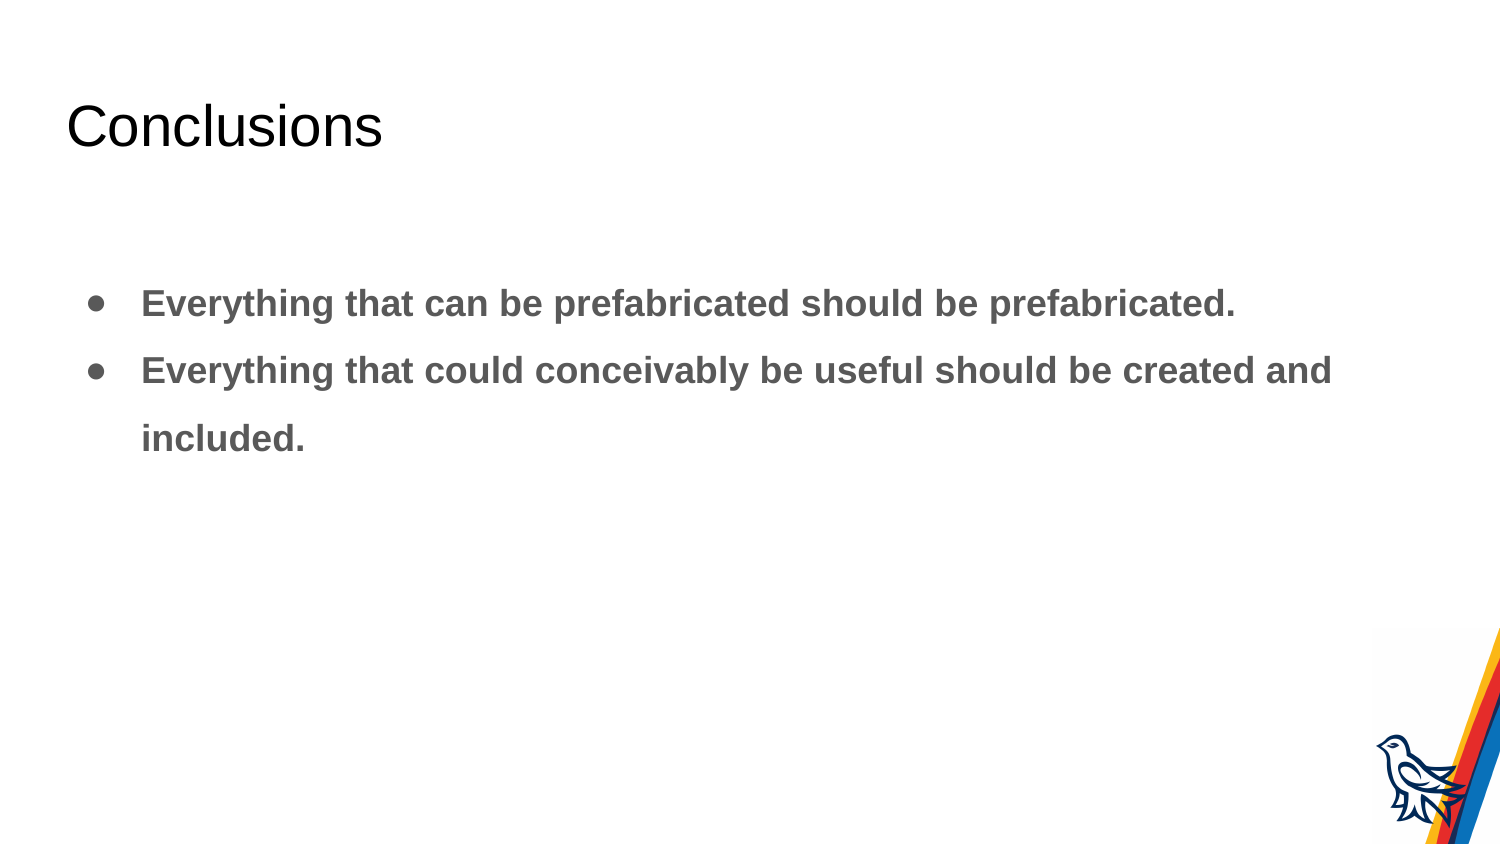

# Conclusions
Everything that can be prefabricated should be prefabricated.
Everything that could conceivably be useful should be created and included.